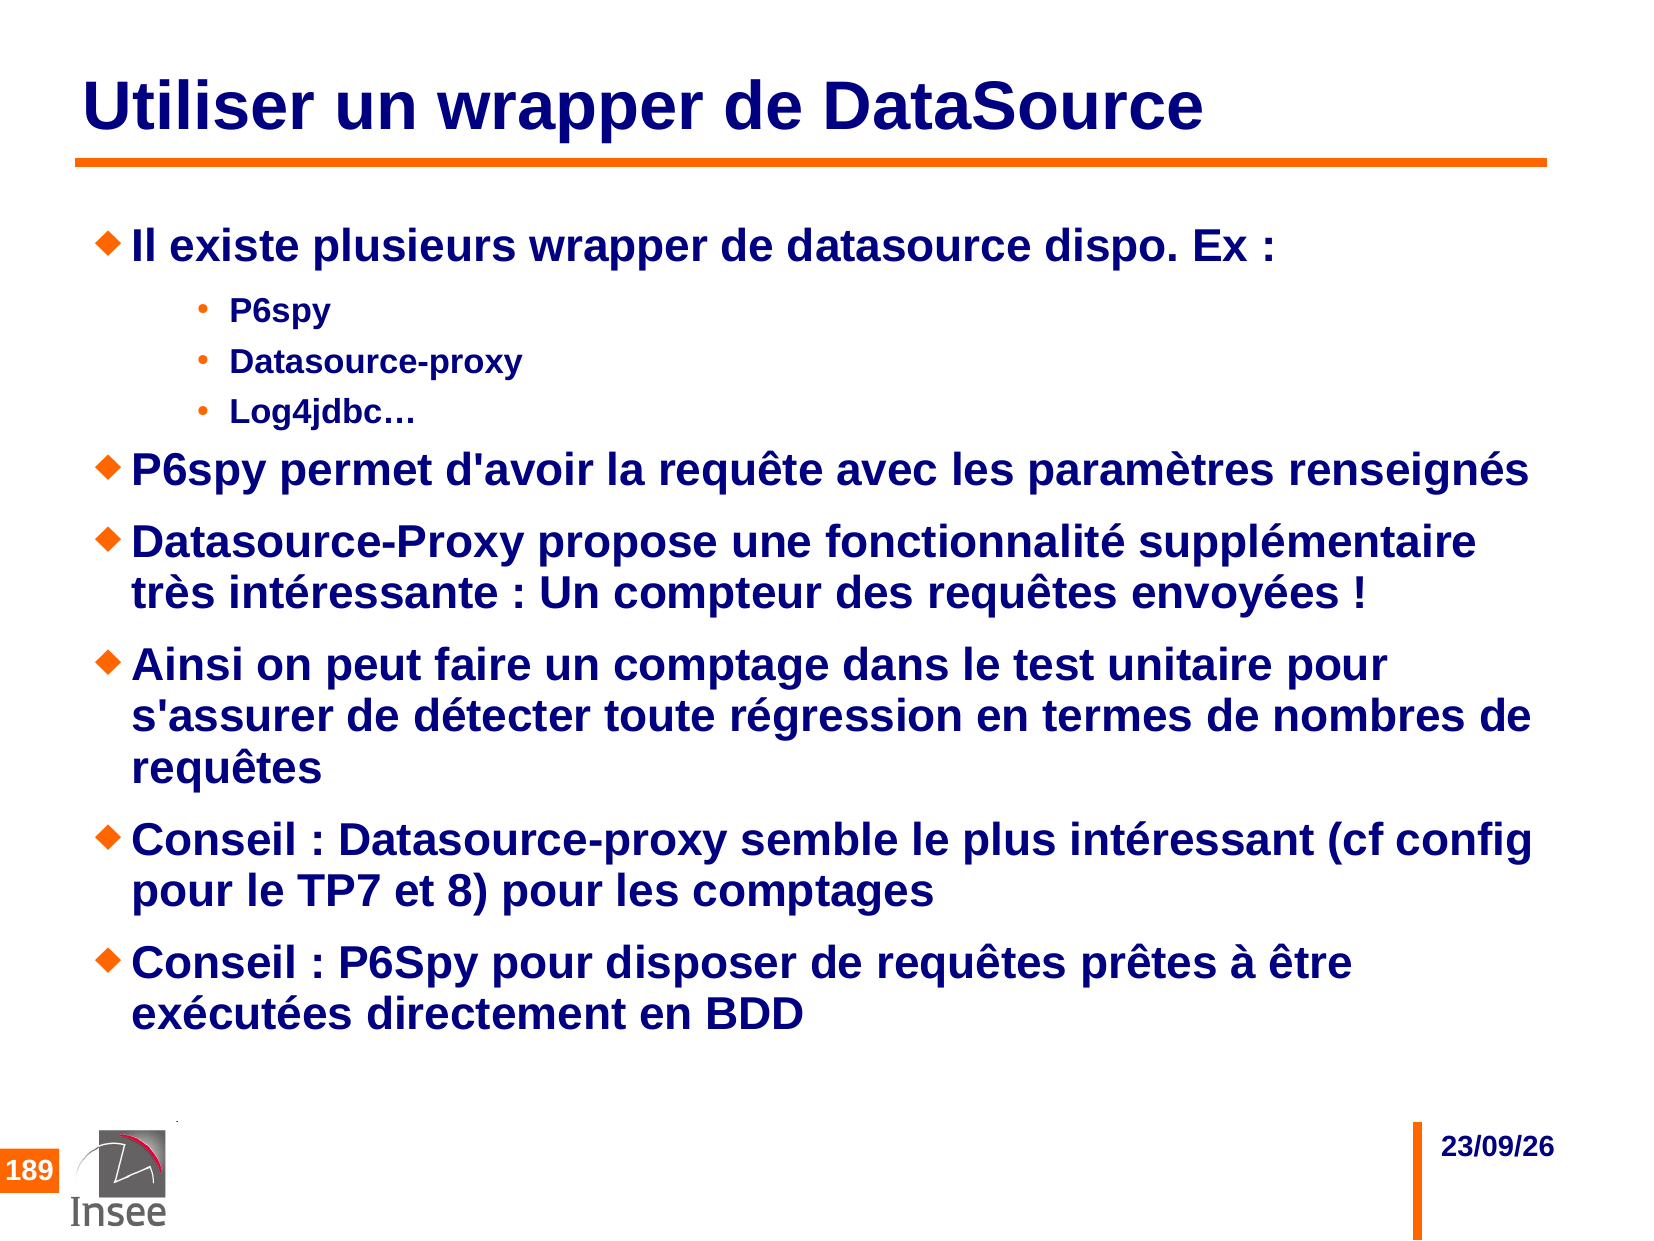

# Utiliser un wrapper de DataSource
Il existe plusieurs wrapper de datasource dispo. Ex :
P6spy
Datasource-proxy
Log4jdbc…
P6spy permet d'avoir la requête avec les paramètres renseignés
Datasource-Proxy propose une fonctionnalité supplémentaire très intéressante : Un compteur des requêtes envoyées !
Ainsi on peut faire un comptage dans le test unitaire pour s'assurer de détecter toute régression en termes de nombres de requêtes
Conseil : Datasource-proxy semble le plus intéressant (cf config pour le TP7 et 8) pour les comptages
Conseil : P6Spy pour disposer de requêtes prêtes à être exécutées directement en BDD
189